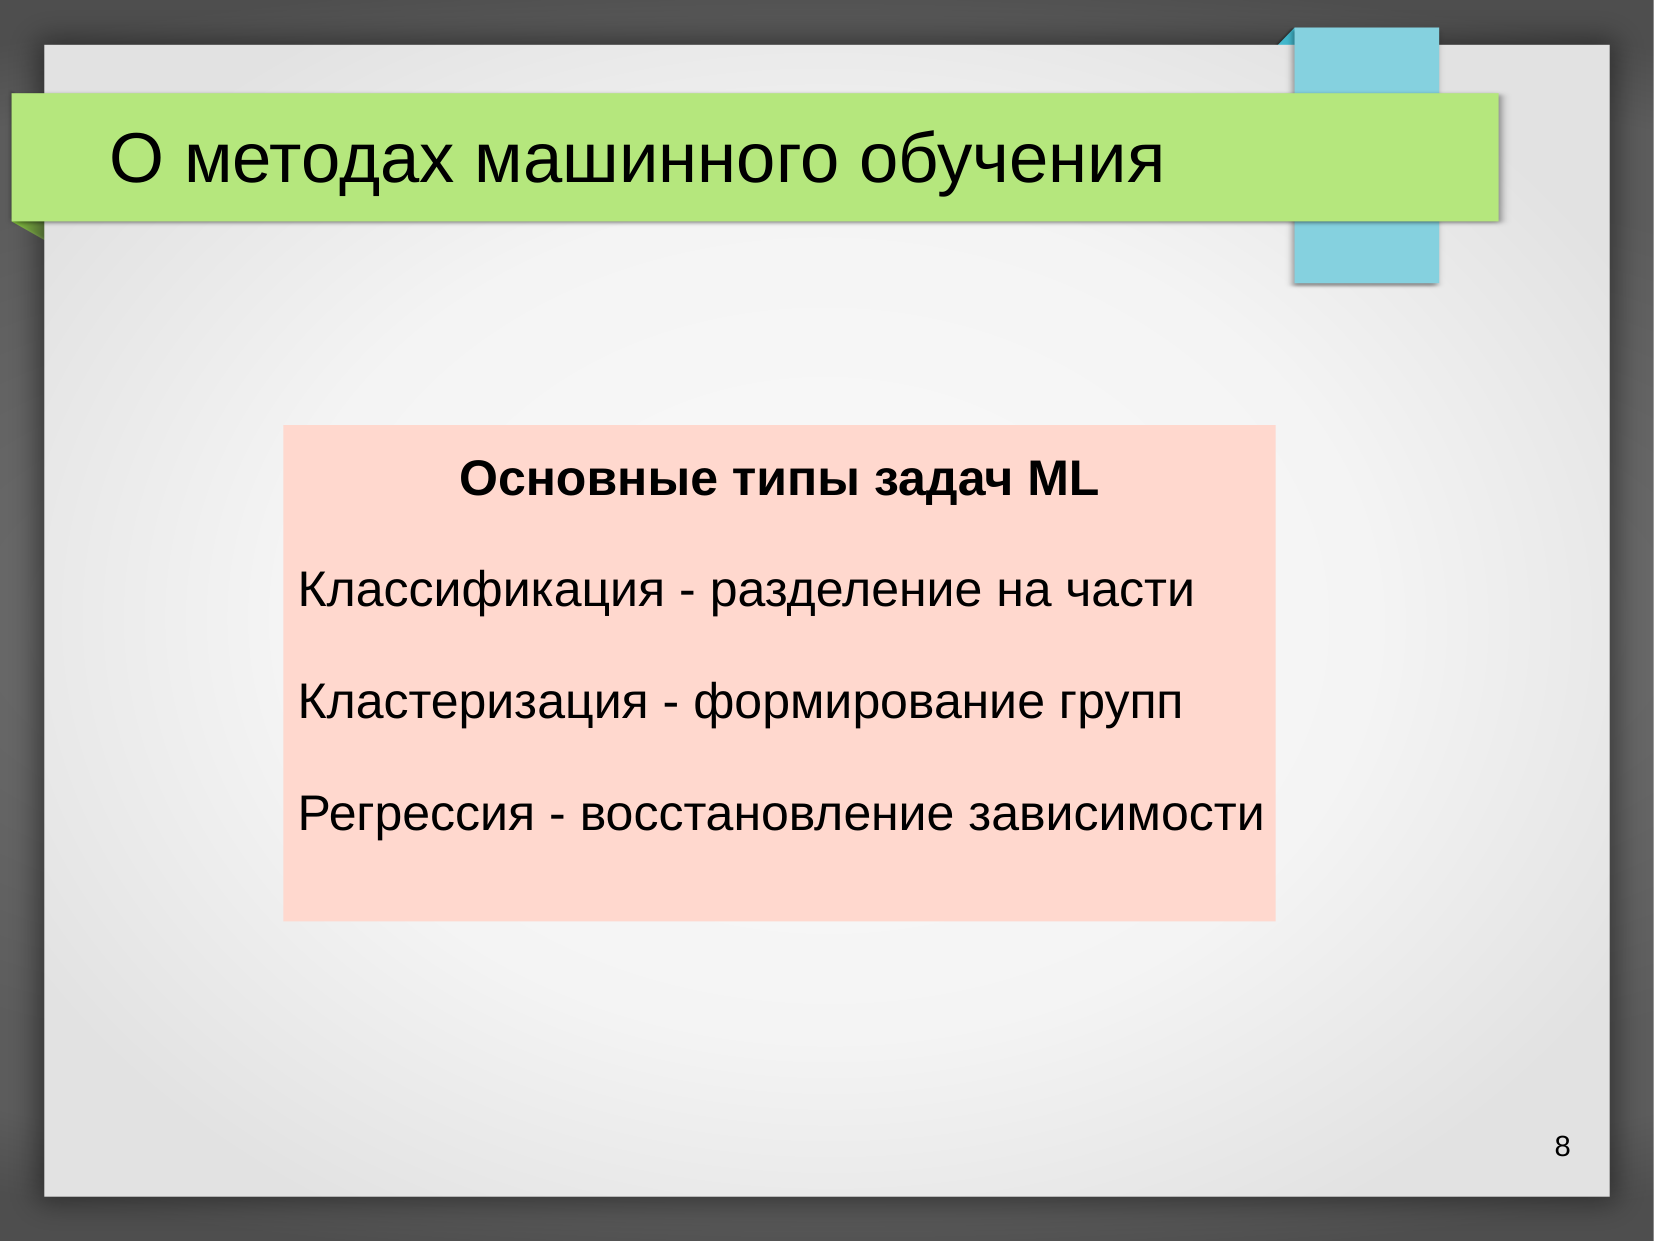

О методах машинного обучения
# Основные типы задач ML
 Классификация - разделение на части
 Кластеризация - формирование групп
 Регрессия - восстановление зависимости
8